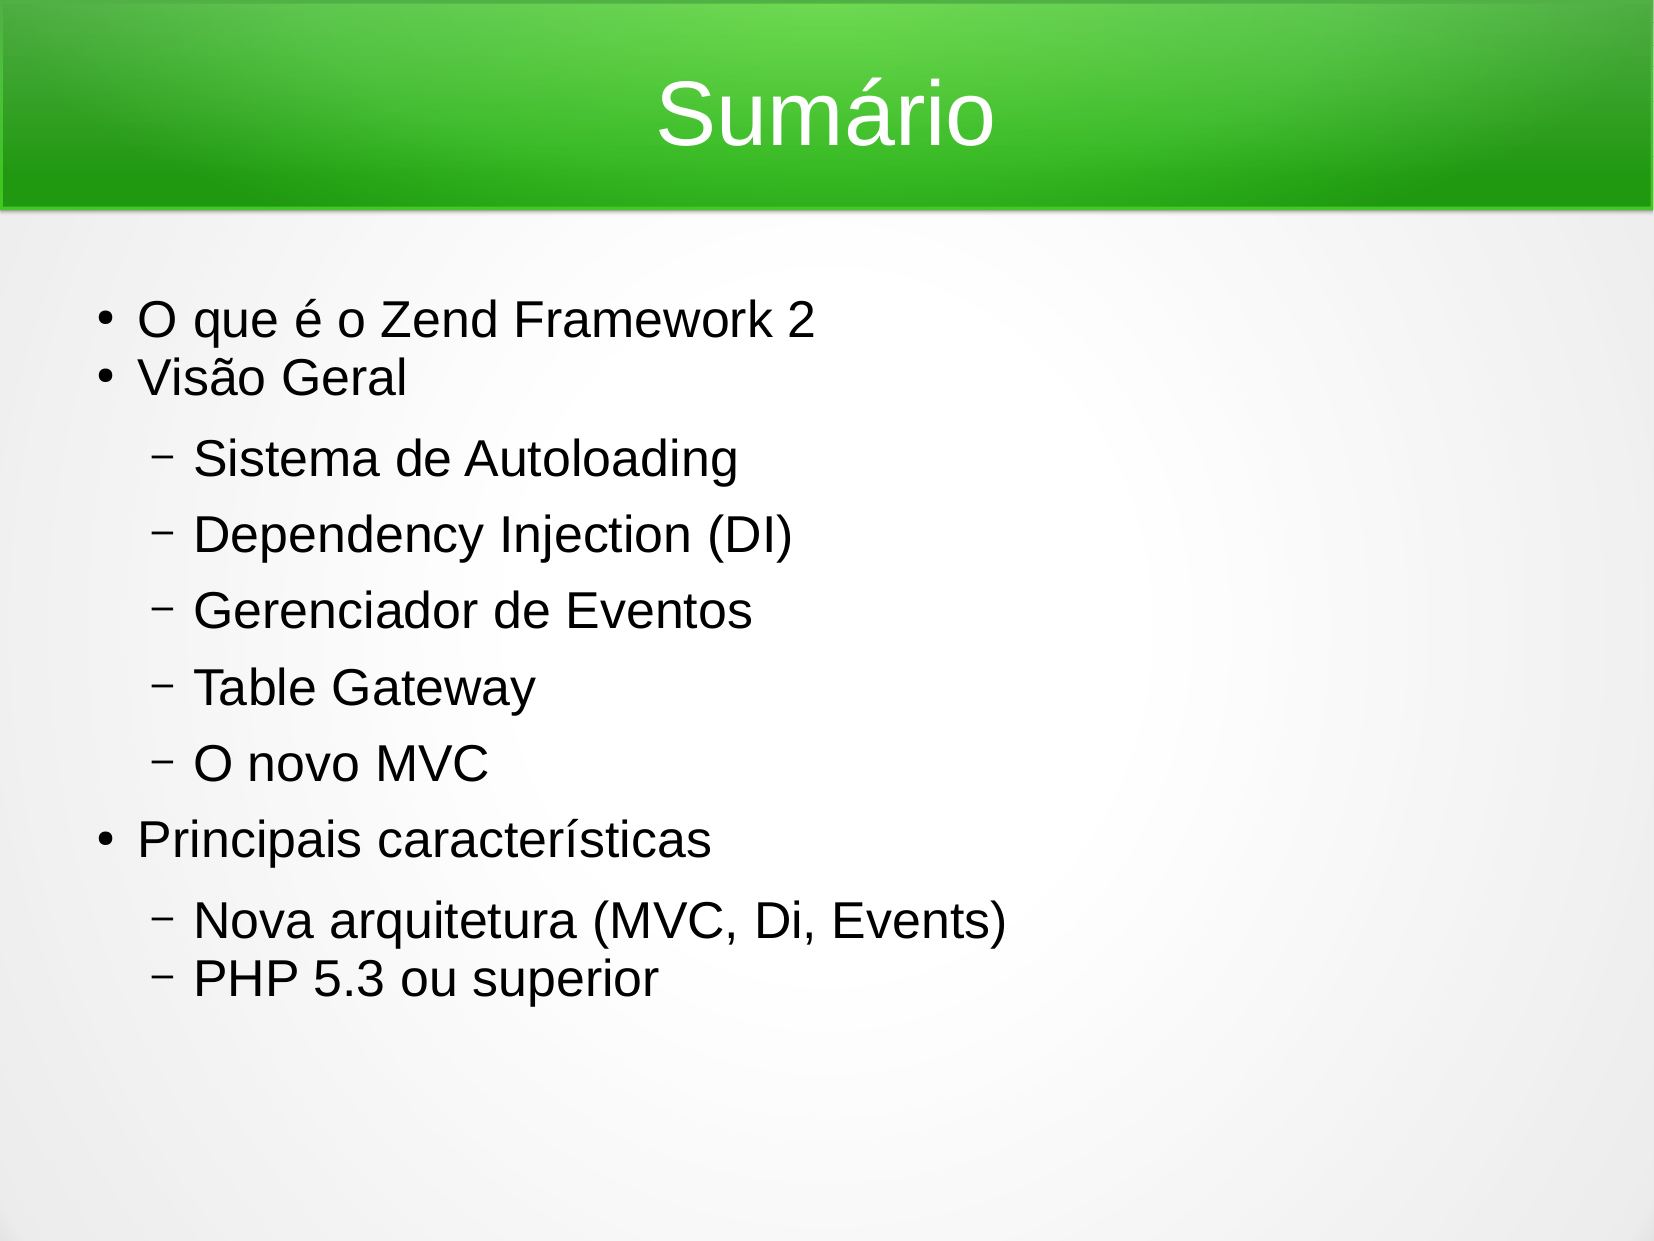

# Sumário
O que é o Zend Framework 2
Visão Geral
Sistema de Autoloading
Dependency Injection (DI)
Gerenciador de Eventos
Table Gateway
O novo MVC
Principais características
Nova arquitetura (MVC, Di, Events)
PHP 5.3 ou superior